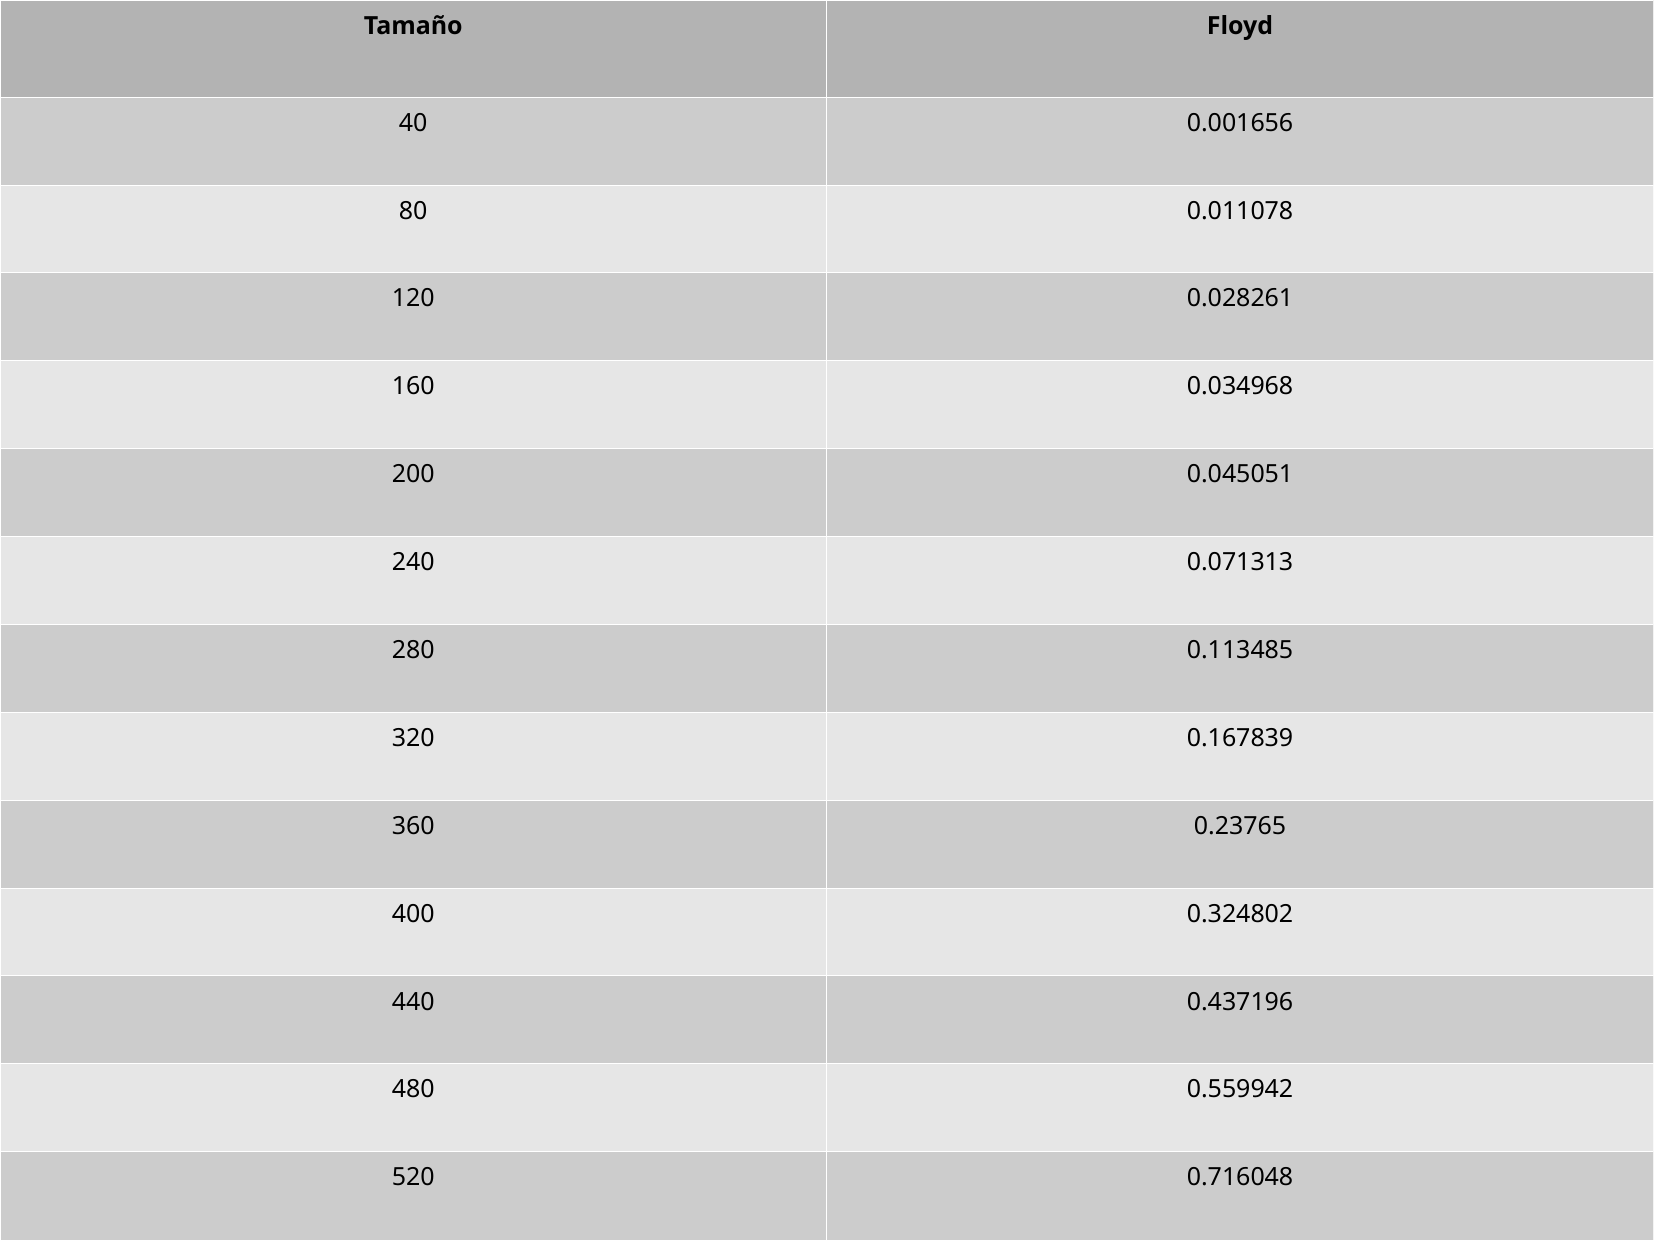

| Tamaño | Floyd |
| --- | --- |
| 40 | 0.001656 |
| 80 | 0.011078 |
| 120 | 0.028261 |
| 160 | 0.034968 |
| 200 | 0.045051 |
| 240 | 0.071313 |
| 280 | 0.113485 |
| 320 | 0.167839 |
| 360 | 0.23765 |
| 400 | 0.324802 |
| 440 | 0.437196 |
| 480 | 0.559942 |
| 520 | 0.716048 |
#